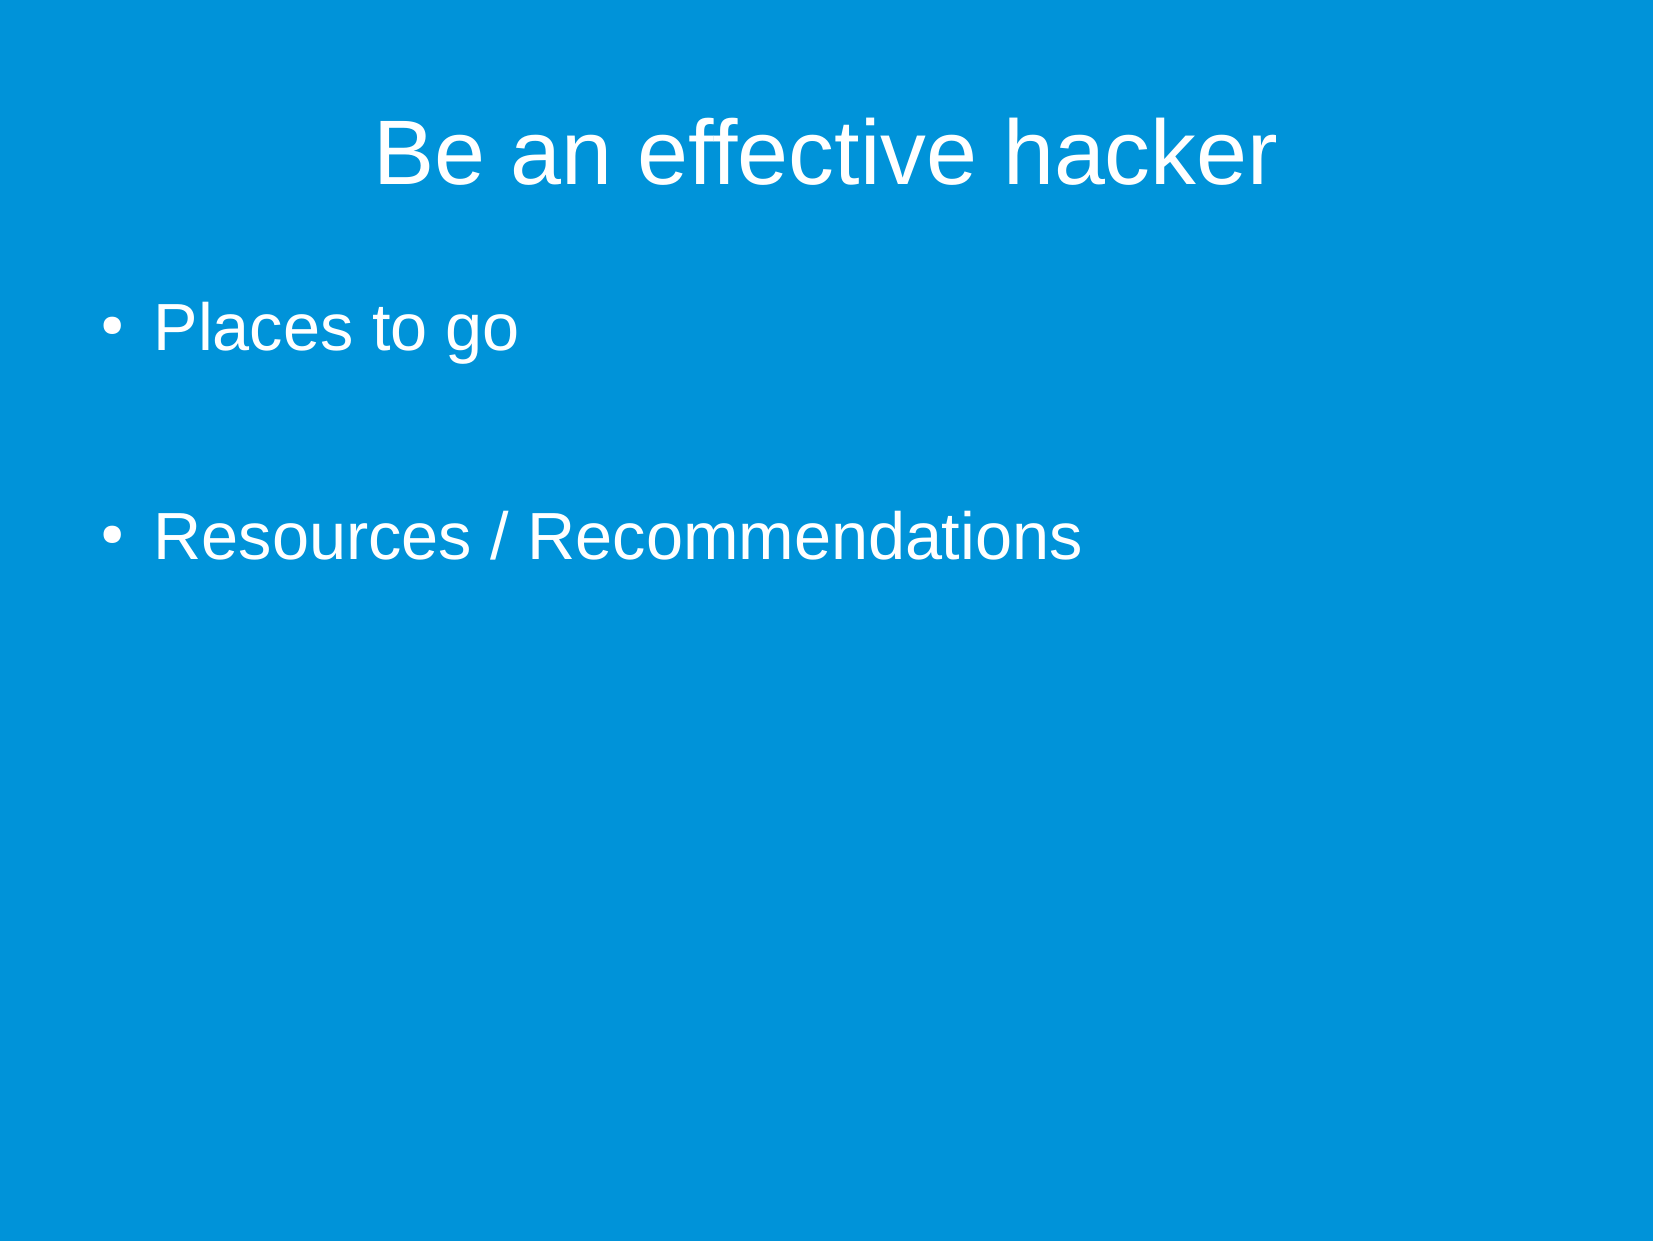

# Be an effective hacker
Places to go
Resources / Recommendations